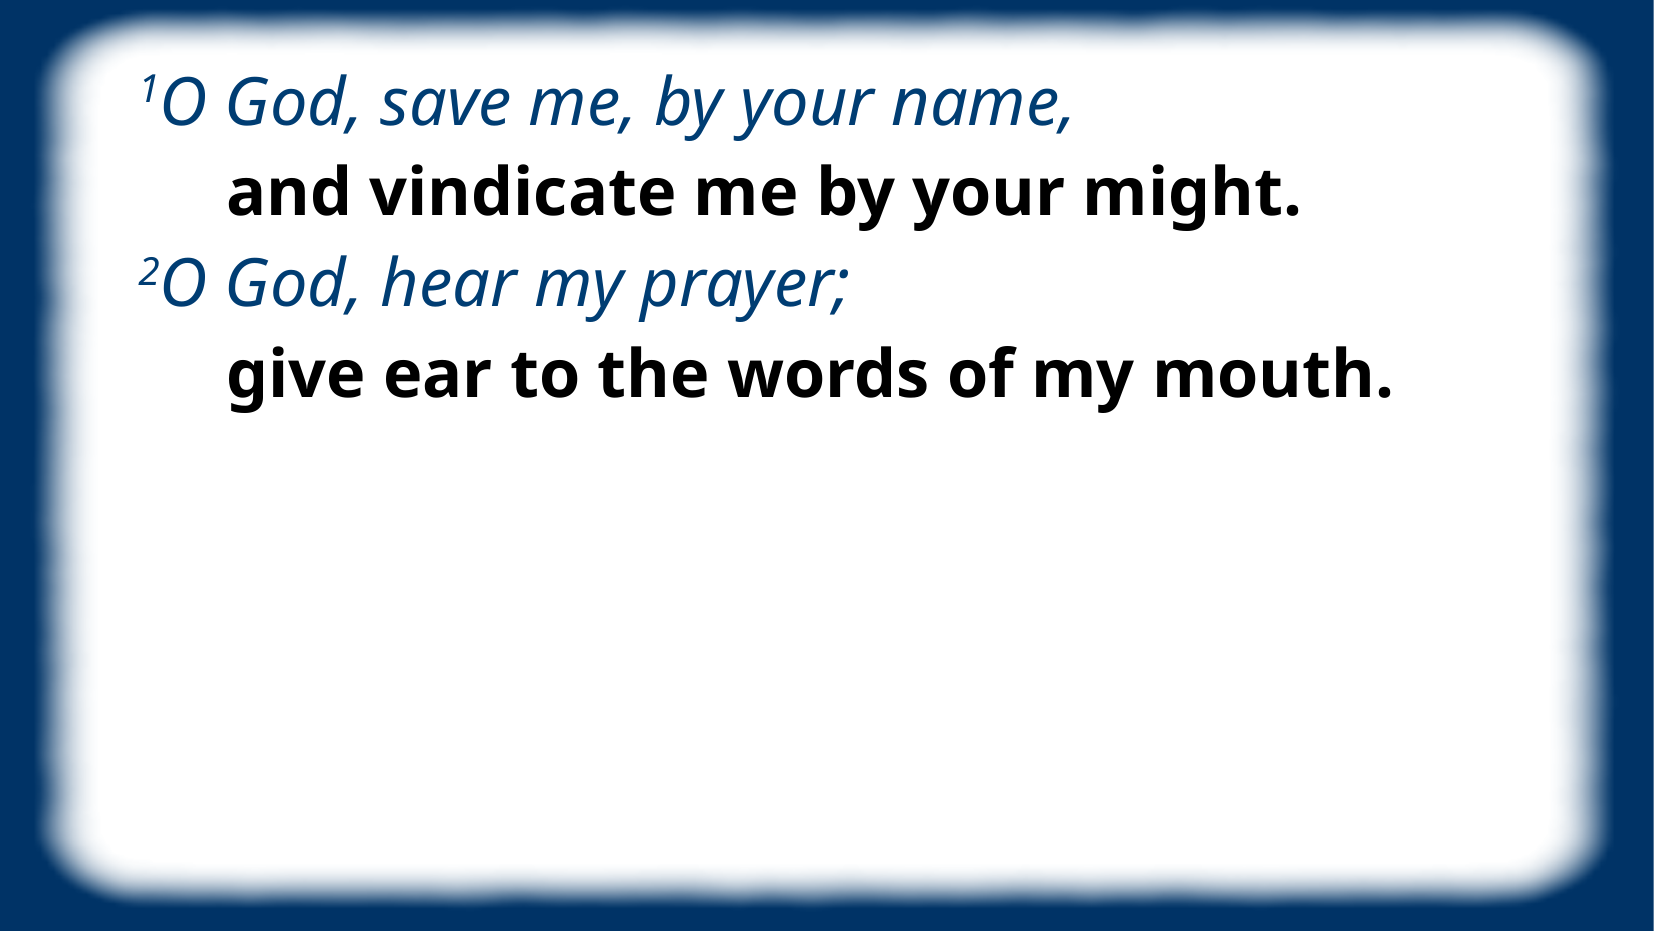

1O God, save me, by your name,
 and vindicate me by your might.
2O God, hear my prayer;
 give ear to the words of my mouth.